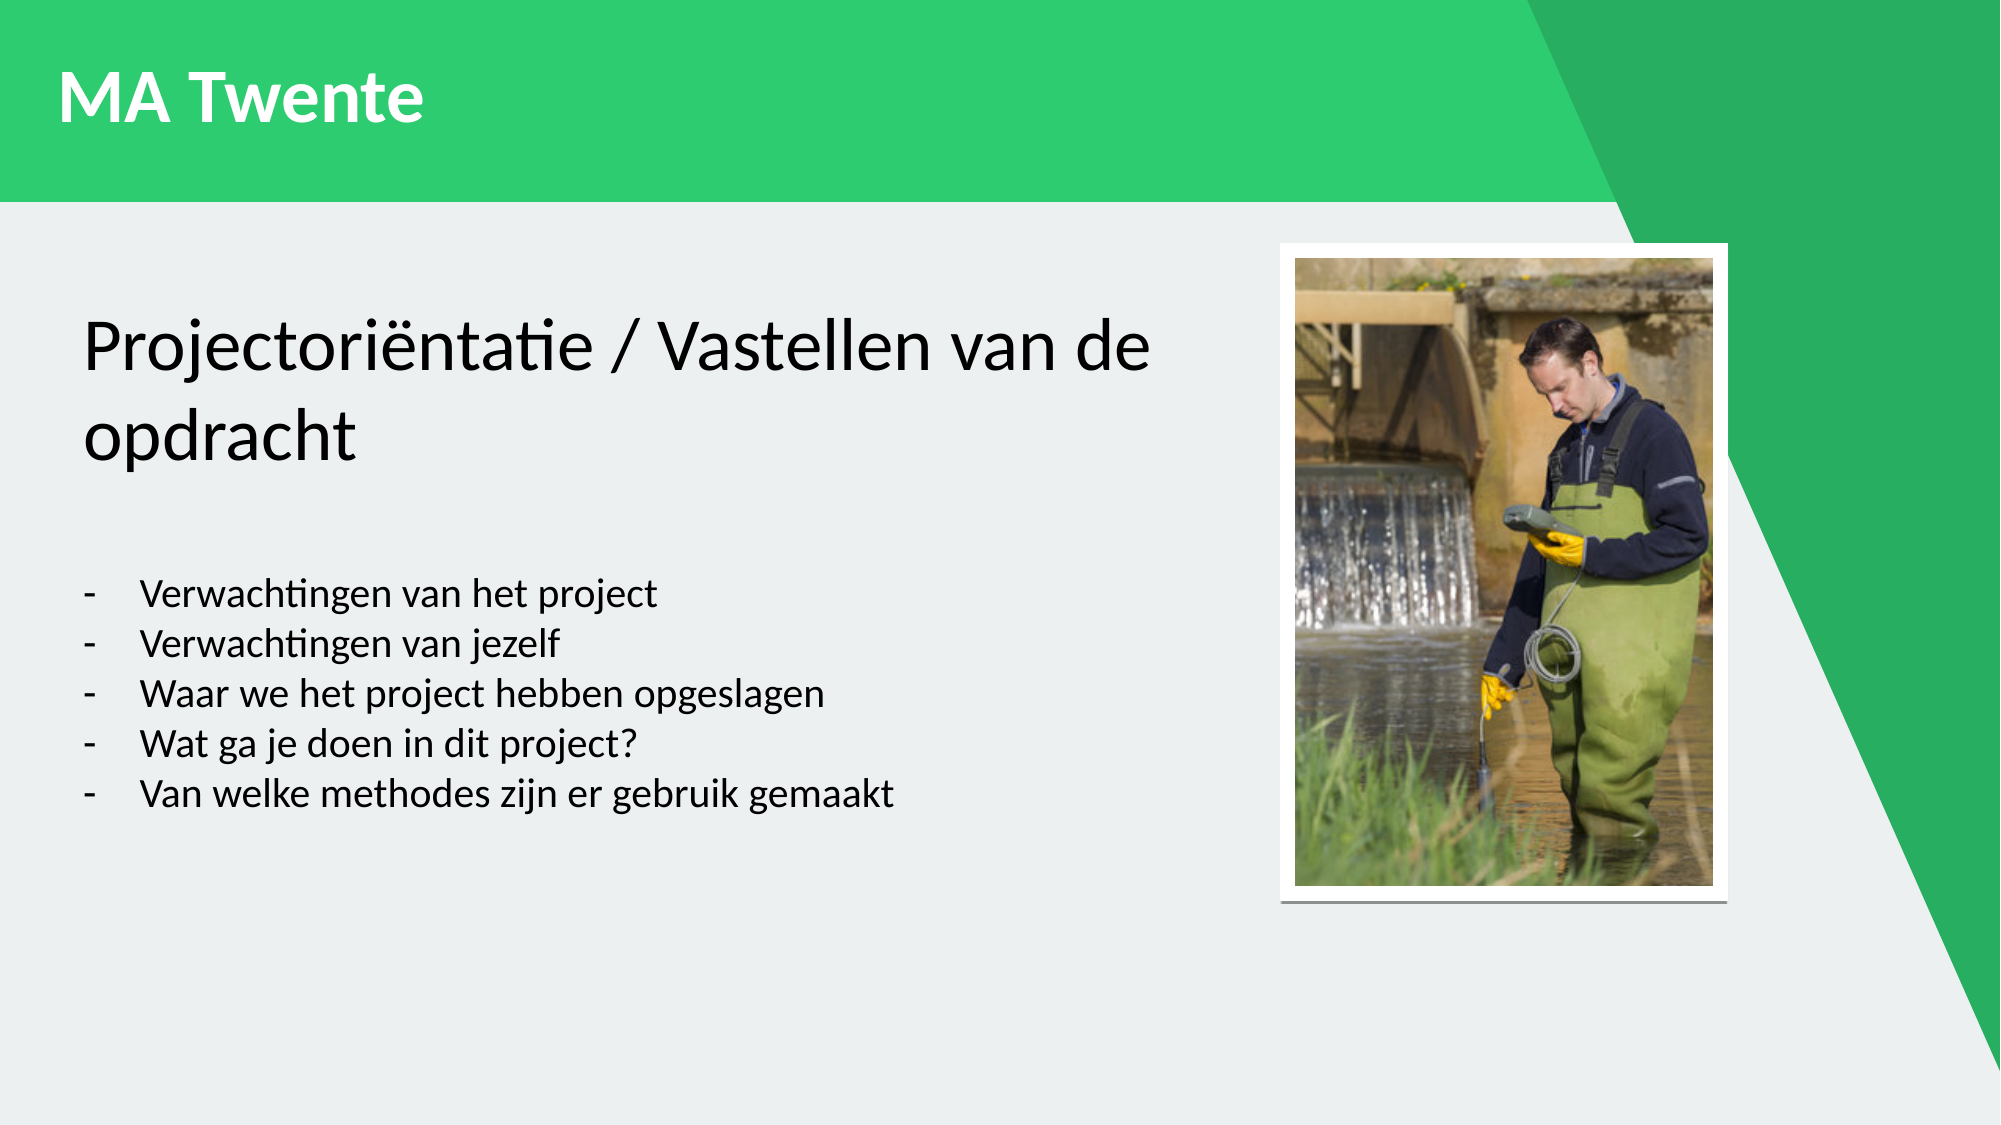

# MA Twente
Projectoriëntatie / Vastellen van de
opdracht
Verwachtingen van het project
Verwachtingen van jezelf
Waar we het project hebben opgeslagen
Wat ga je doen in dit project?
Van welke methodes zijn er gebruik gemaakt